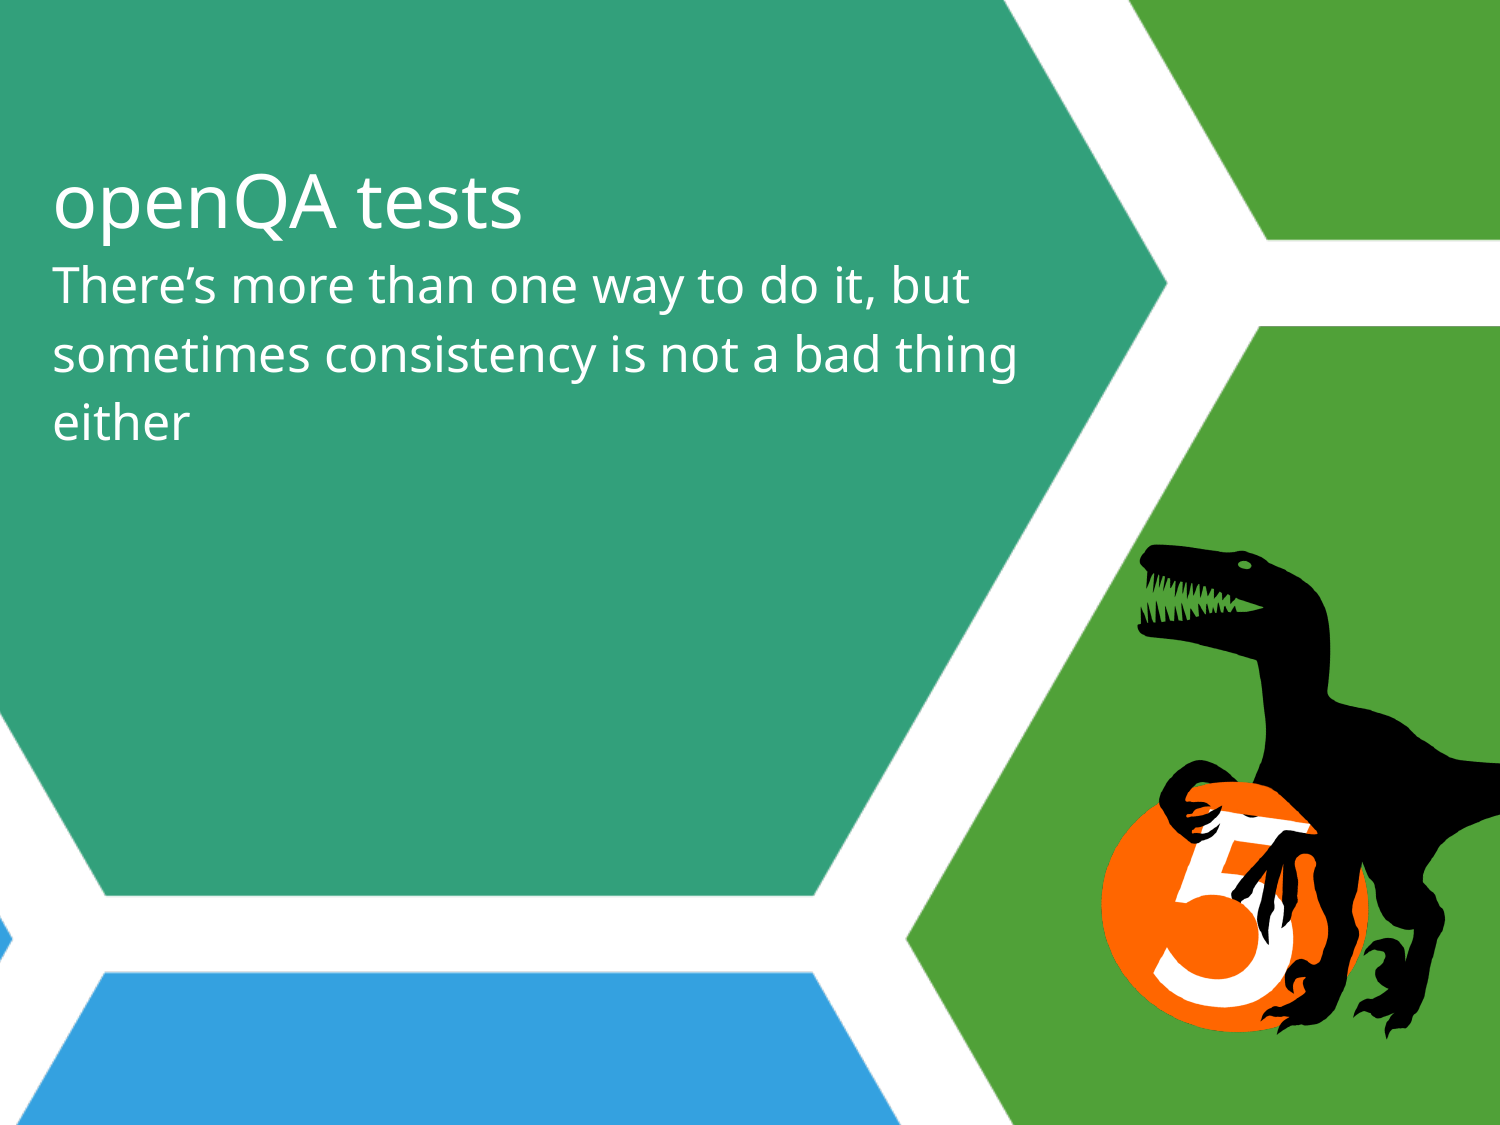

# openQA tests There’s more than one way to do it, but sometimes consistency is not a bad thing either